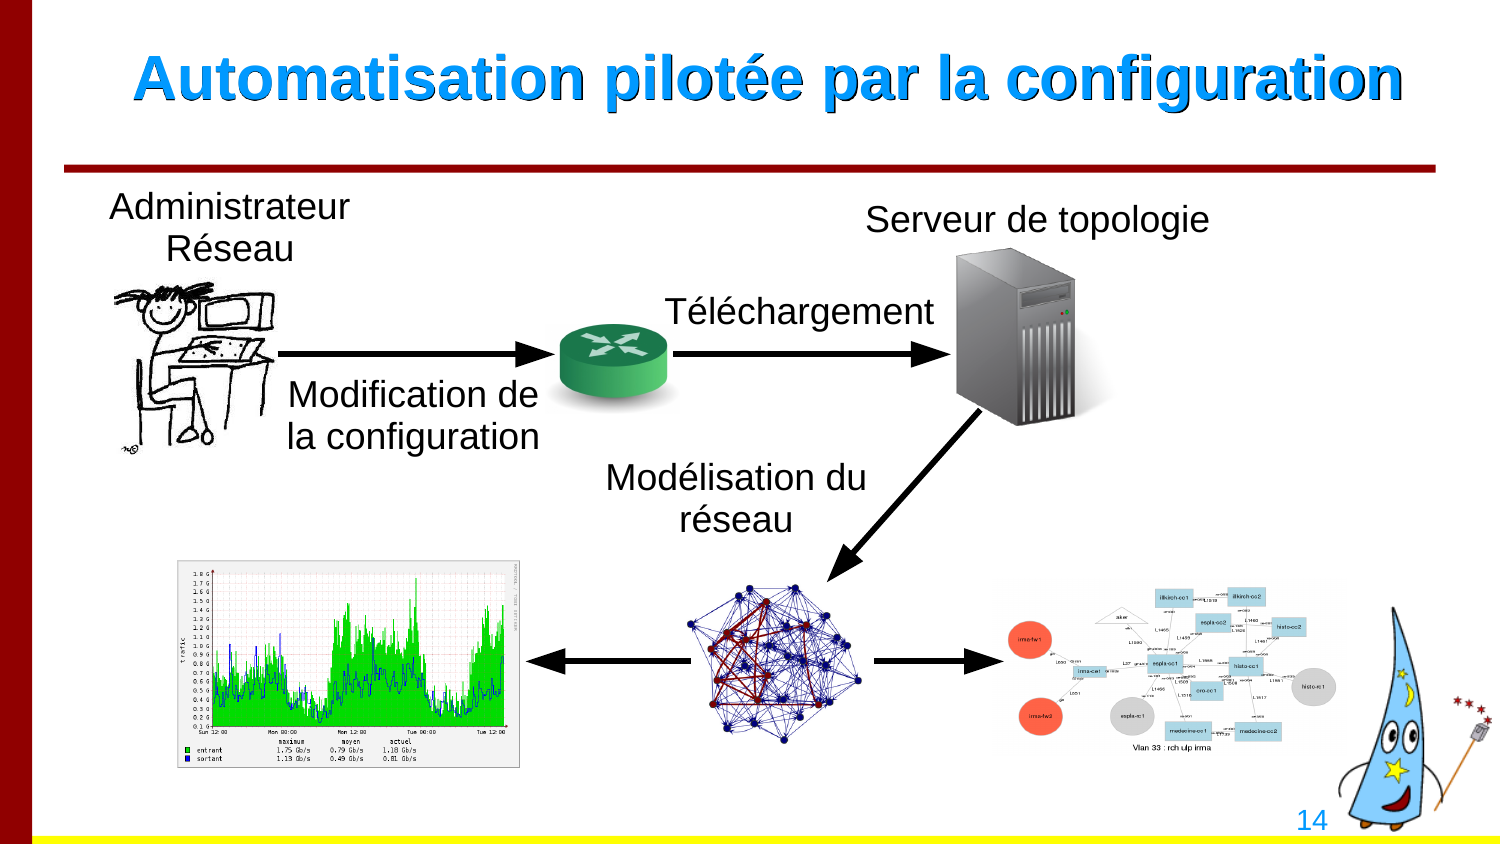

# Automatisation pilotée par la configuration
Administrateur
Réseau
Serveur de topologie
Téléchargement
Modification de la configuration
Modélisation du réseau
14